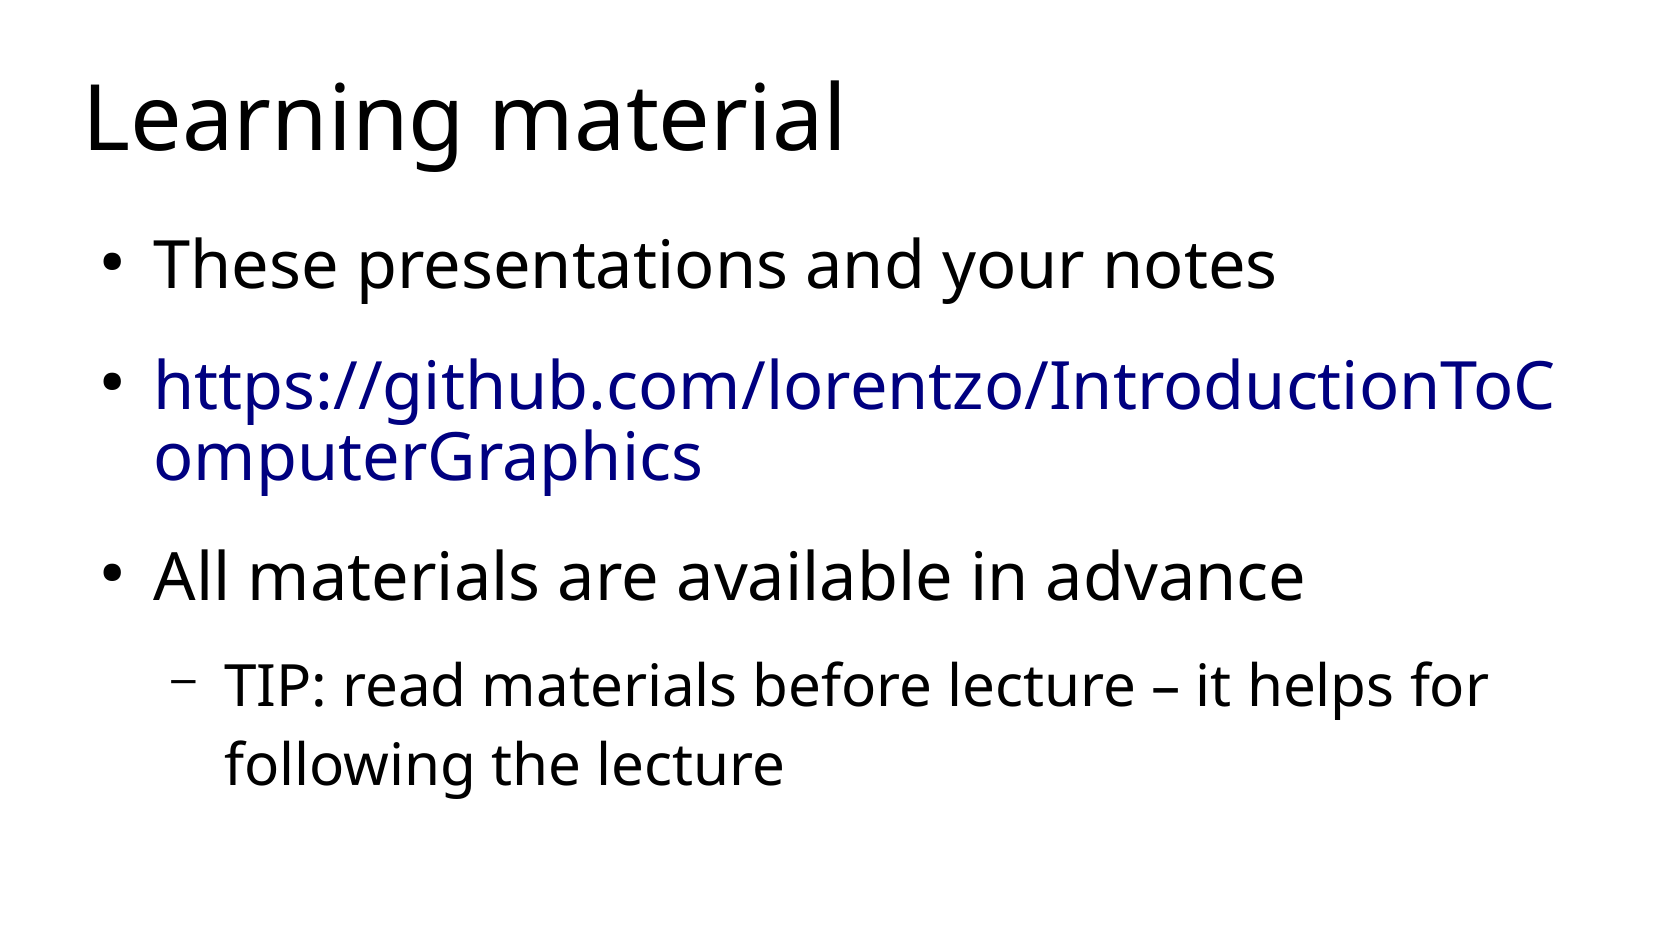

# Learning material
These presentations and your notes
https://github.com/lorentzo/IntroductionToComputerGraphics
All materials are available in advance
TIP: read materials before lecture – it helps for following the lecture